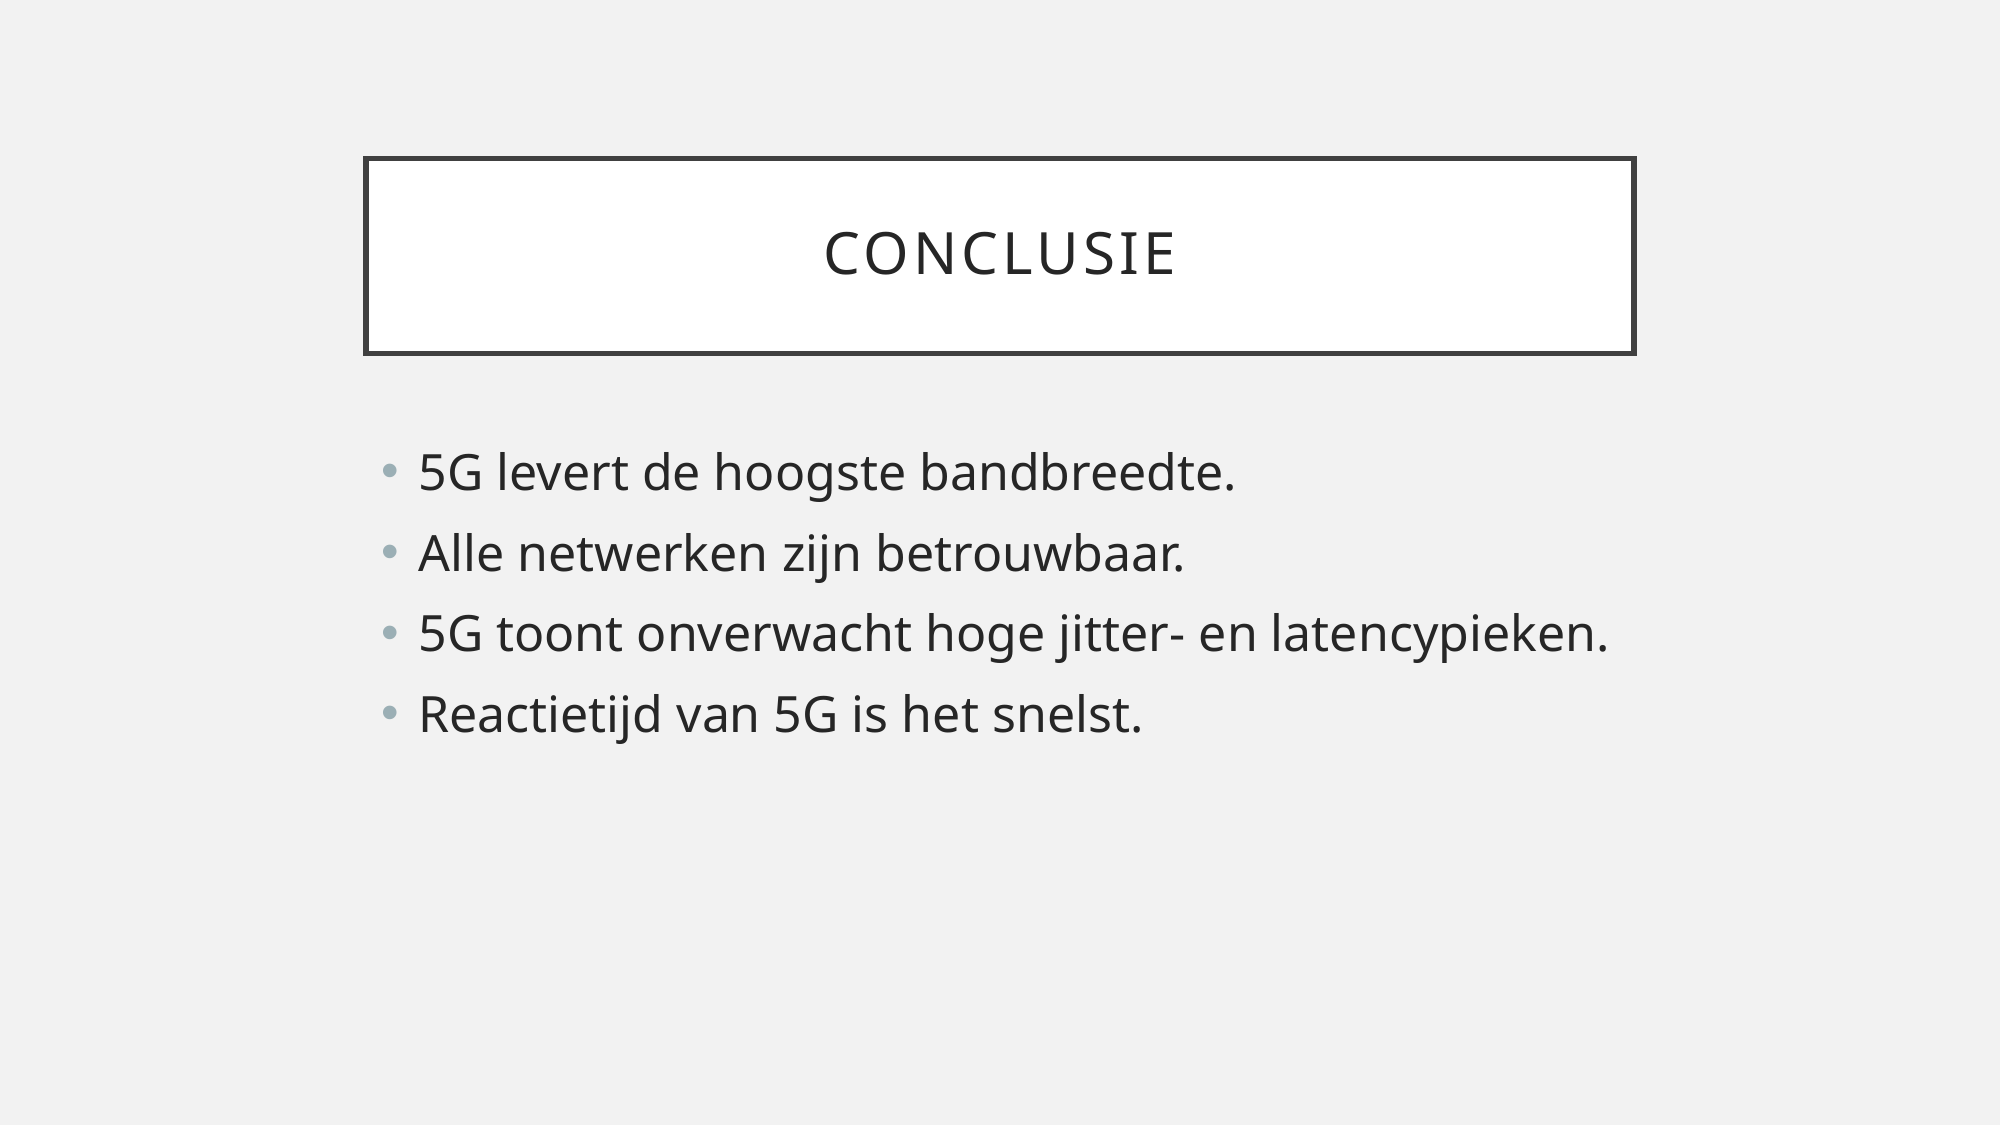

# conclusie
5G levert de hoogste bandbreedte.
Alle netwerken zijn betrouwbaar.
5G toont onverwacht hoge jitter- en latencypieken.
Reactietijd van 5G is het snelst.